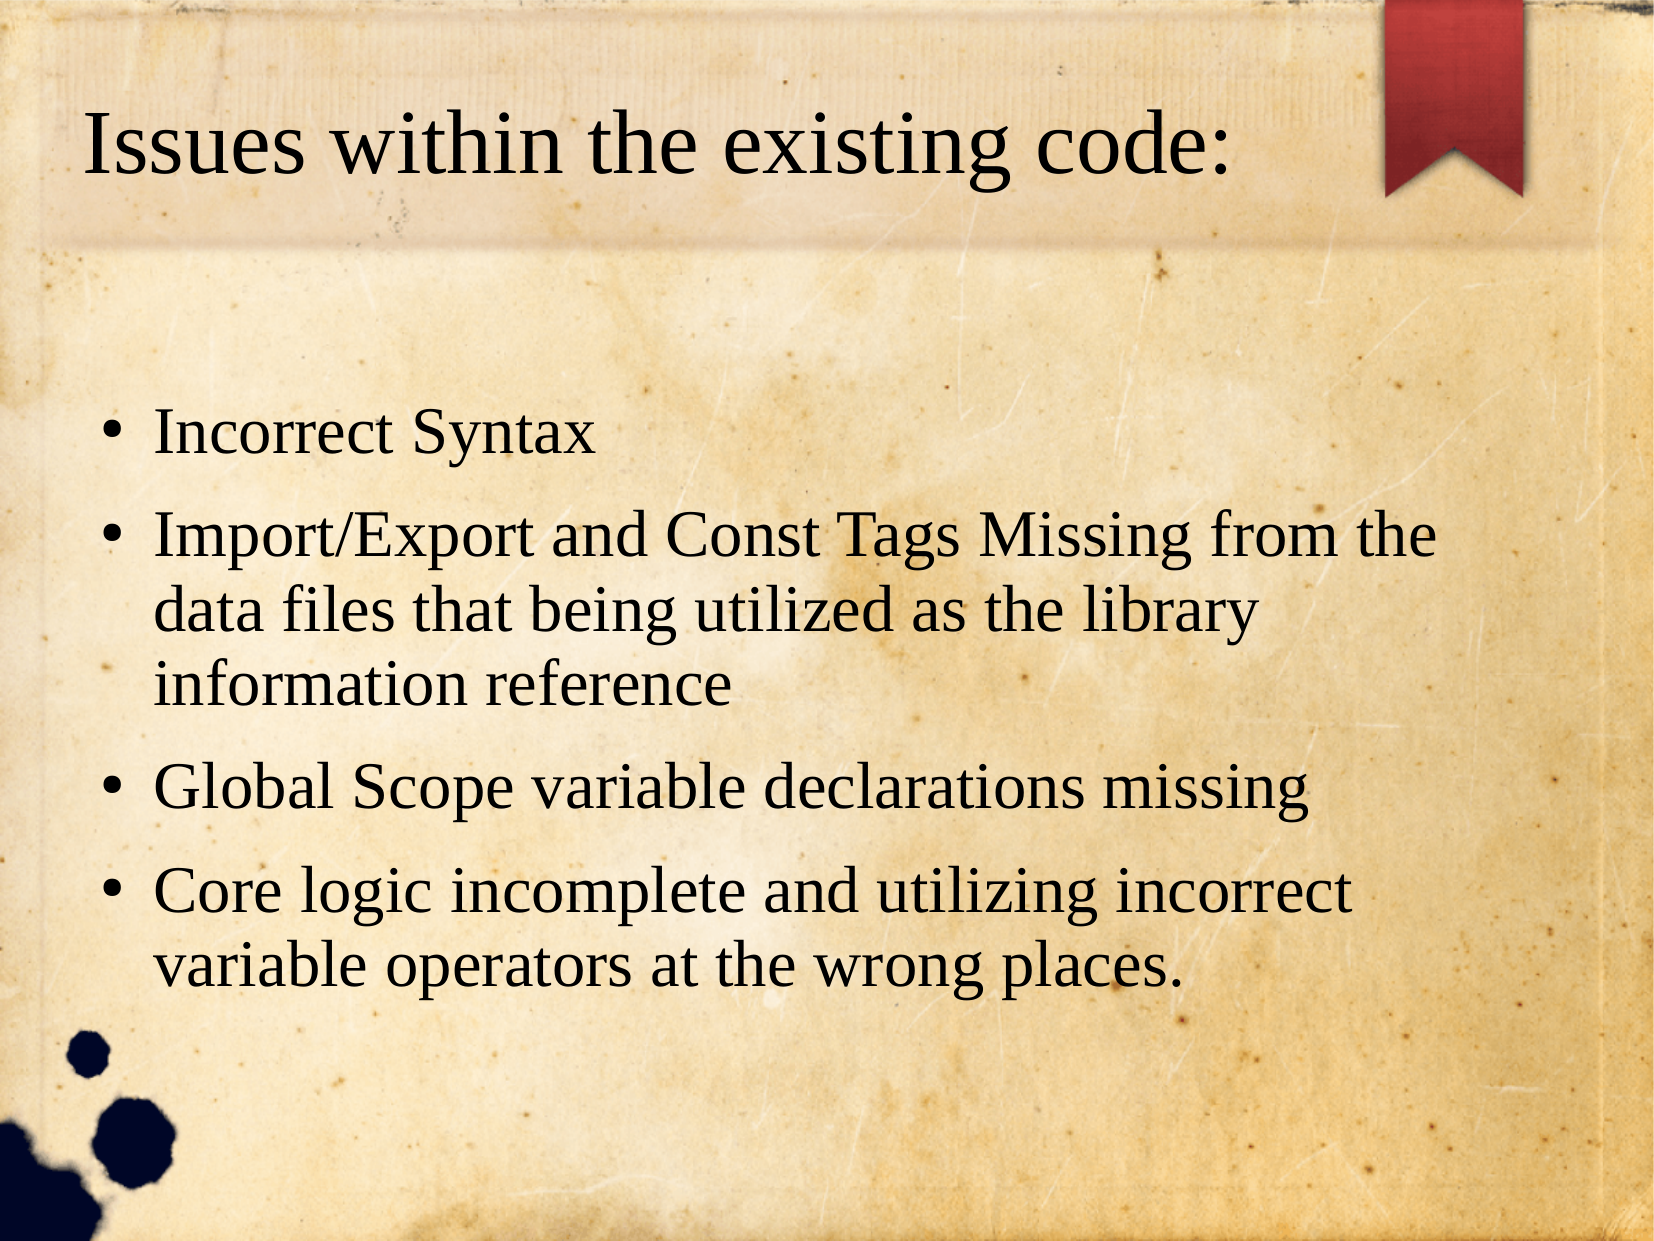

# Issues within the existing code:
Incorrect Syntax
Import/Export and Const Tags Missing from the data files that being utilized as the library information reference
Global Scope variable declarations missing
Core logic incomplete and utilizing incorrect variable operators at the wrong places.